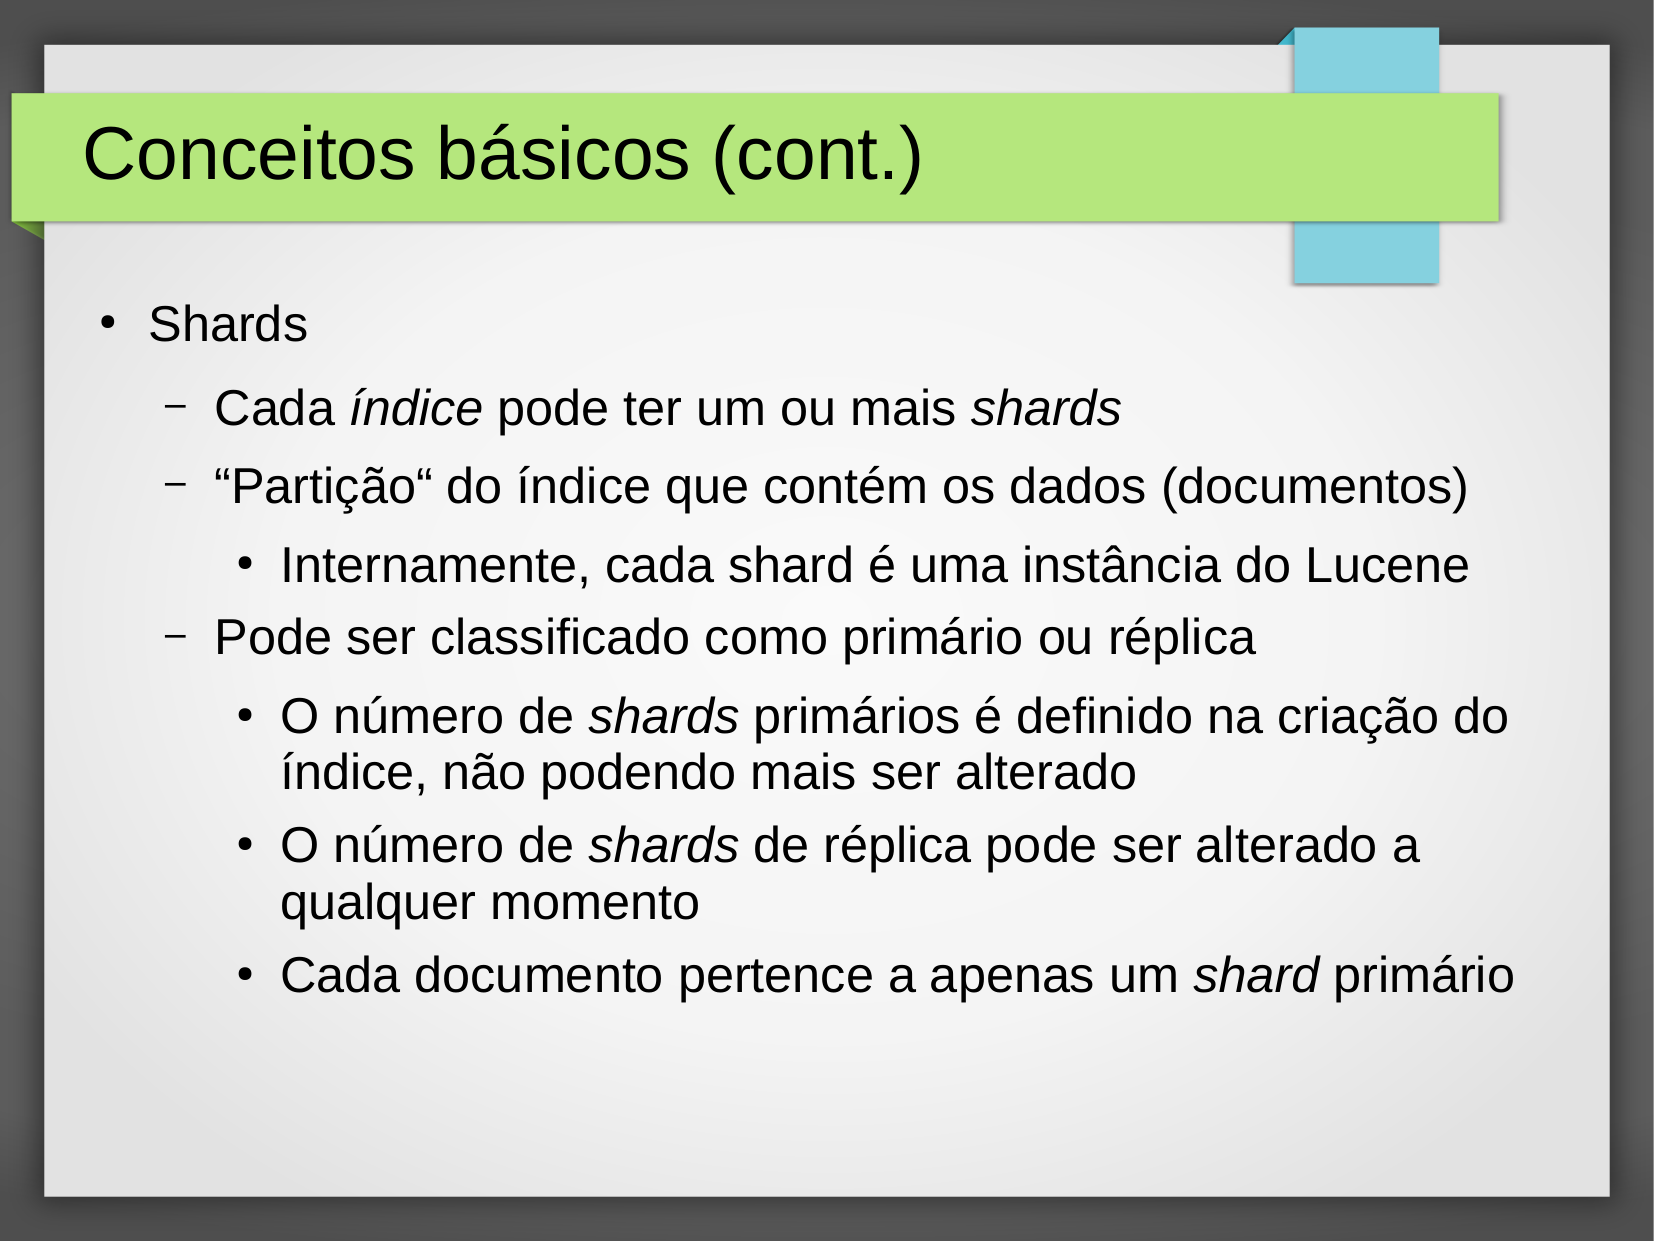

# Conceitos básicos (cont.)
Shards
Cada índice pode ter um ou mais shards
“Partição“ do índice que contém os dados (documentos)
Internamente, cada shard é uma instância do Lucene
Pode ser classificado como primário ou réplica
O número de shards primários é definido na criação do índice, não podendo mais ser alterado
O número de shards de réplica pode ser alterado a qualquer momento
Cada documento pertence a apenas um shard primário